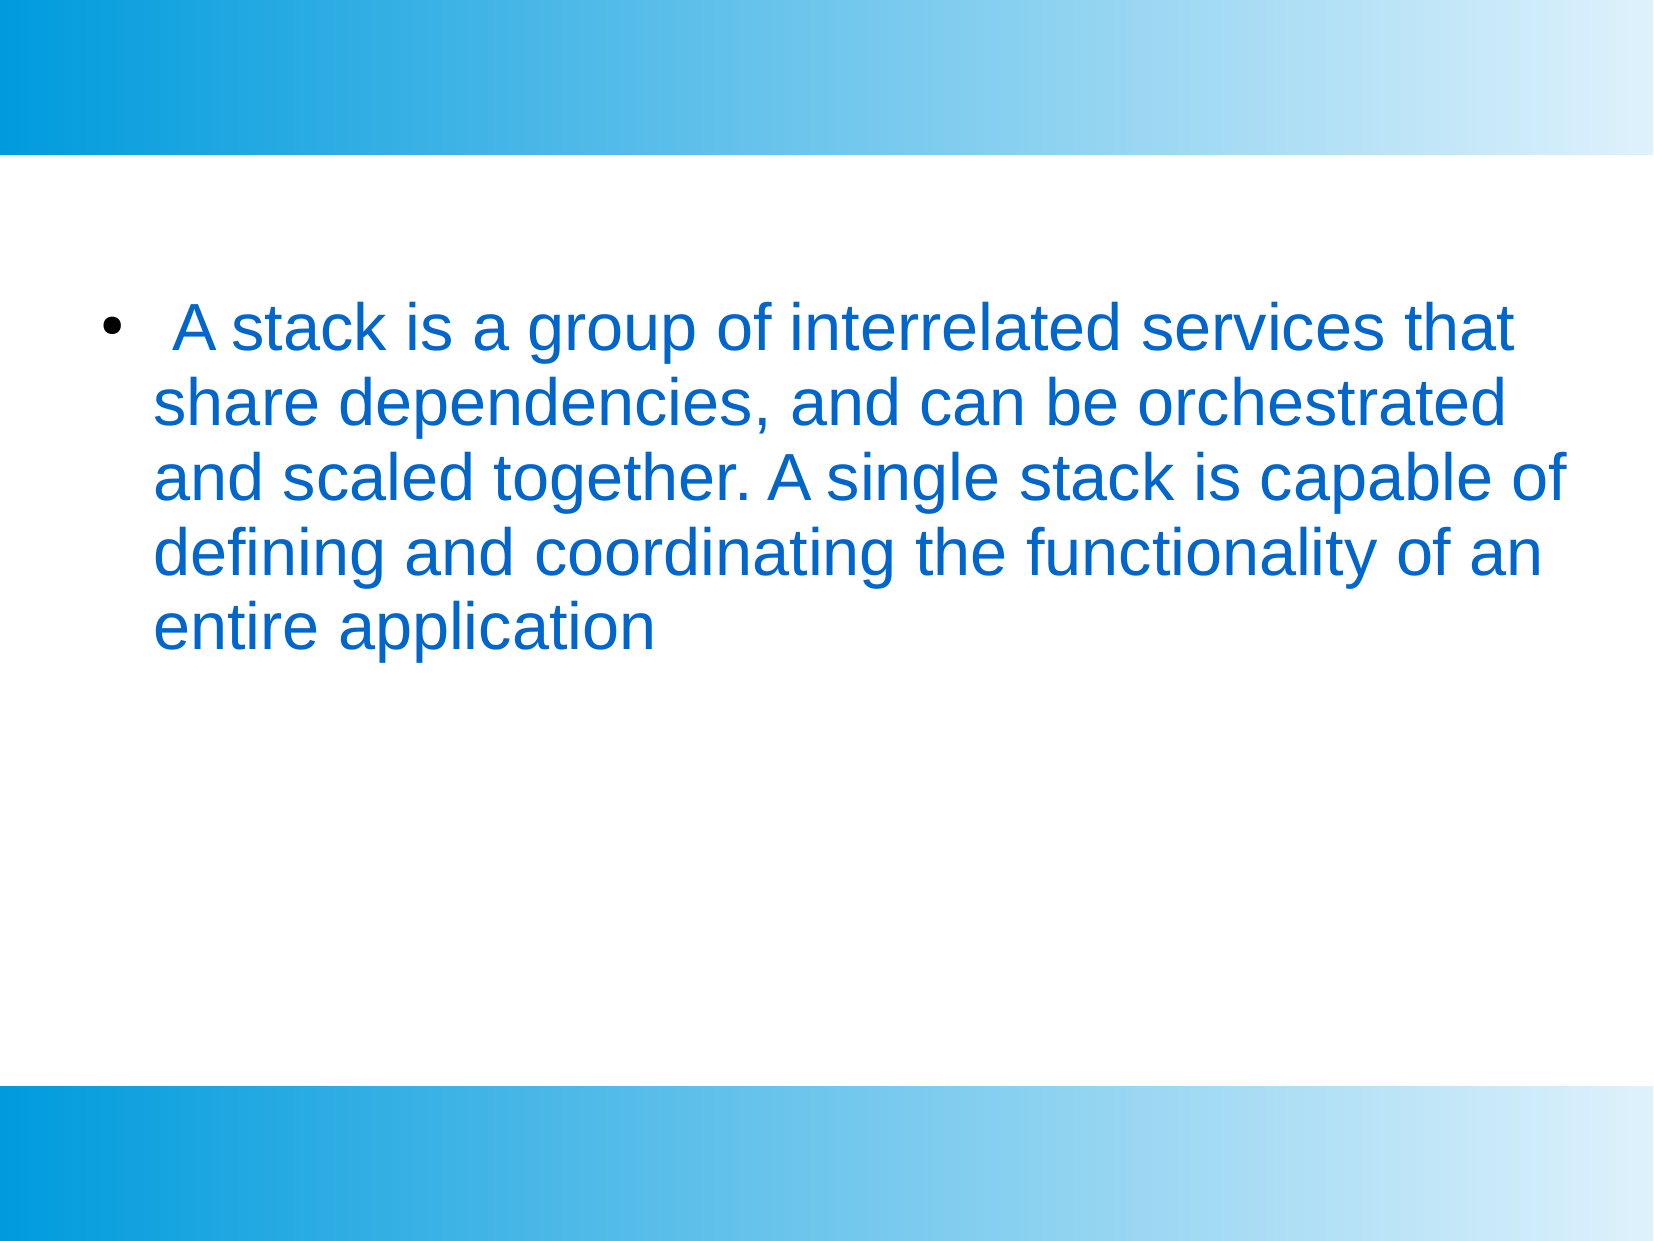

#
 A stack is a group of interrelated services that share dependencies, and can be orchestrated and scaled together. A single stack is capable of defining and coordinating the functionality of an entire application